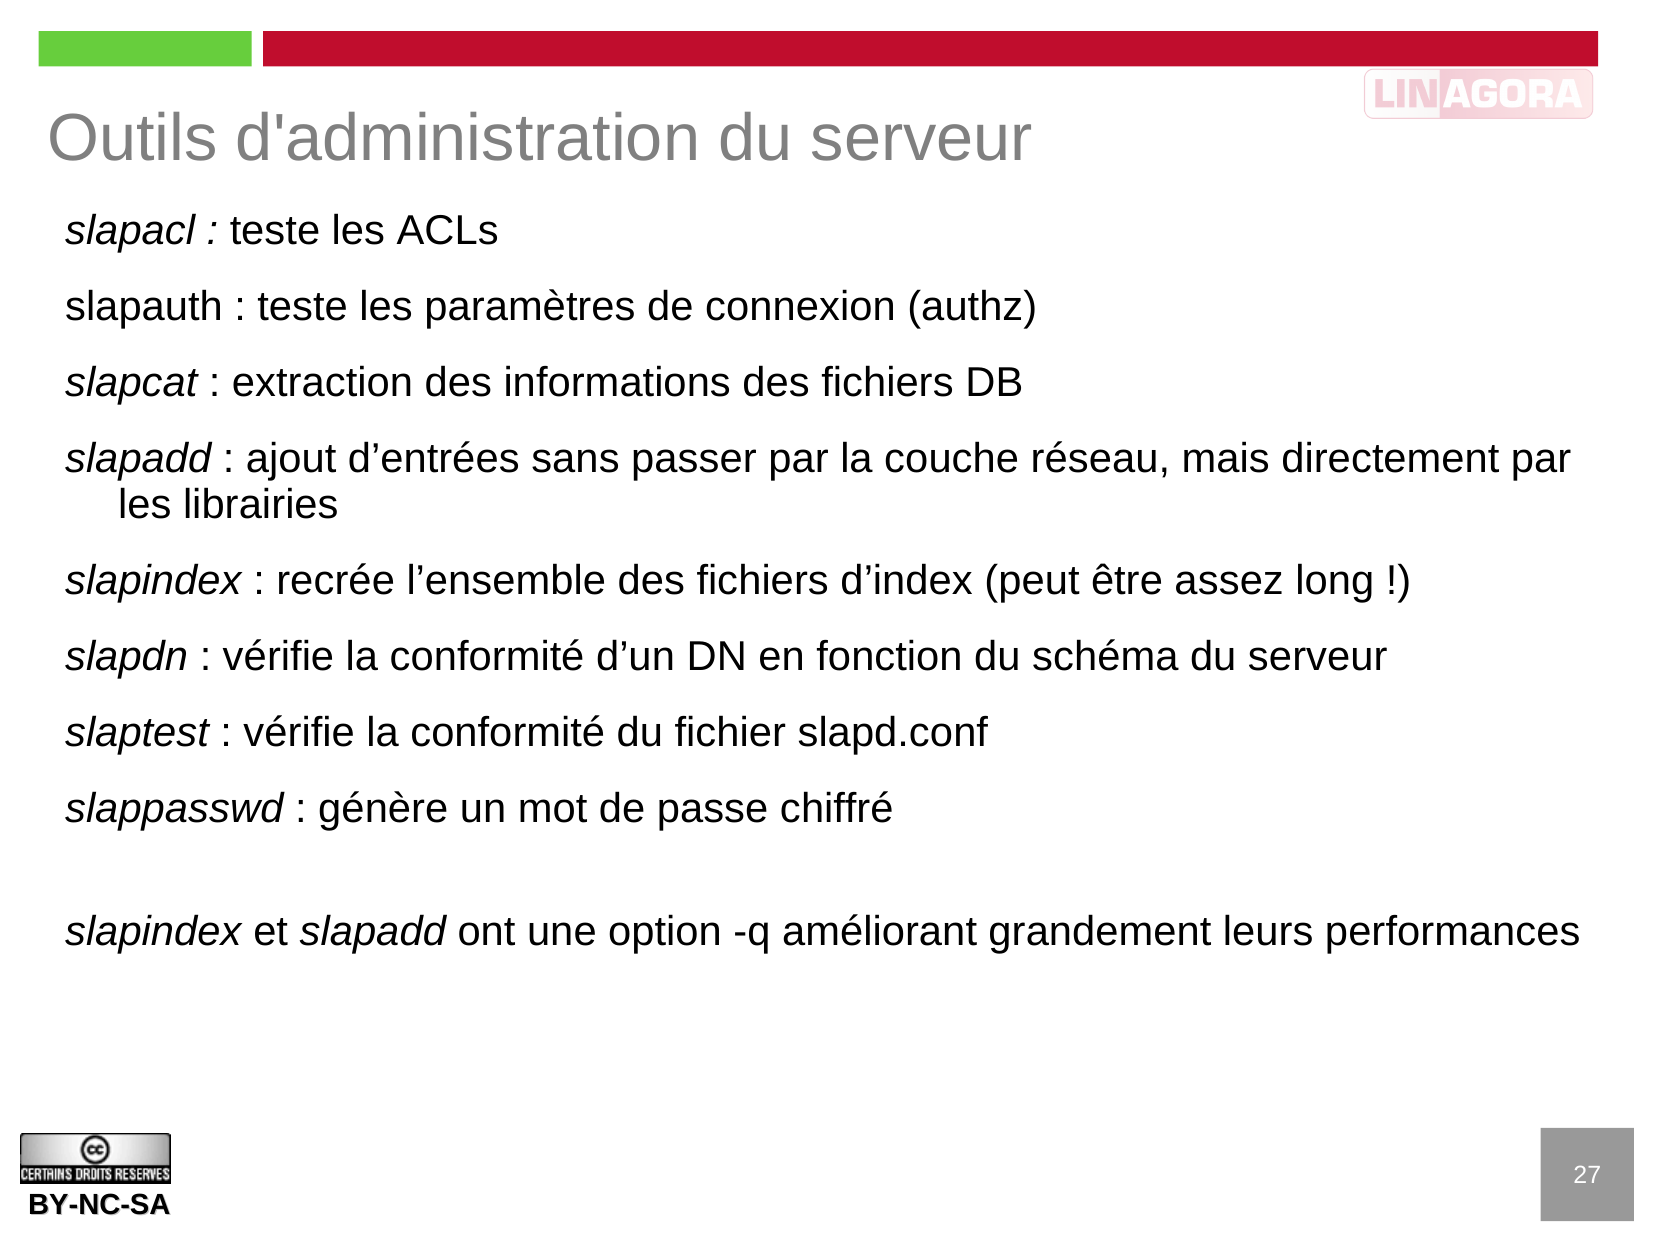

# Outils d'administration du serveur
slapacl : teste les ACLs
slapauth : teste les paramètres de connexion (authz)
slapcat : extraction des informations des fichiers DB
slapadd : ajout d’entrées sans passer par la couche réseau, mais directement par les librairies
slapindex : recrée l’ensemble des fichiers d’index (peut être assez long !)
slapdn : vérifie la conformité d’un DN en fonction du schéma du serveur
slaptest : vérifie la conformité du fichier slapd.conf
slappasswd : génère un mot de passe chiffré
slapindex et slapadd ont une option -q améliorant grandement leurs performances